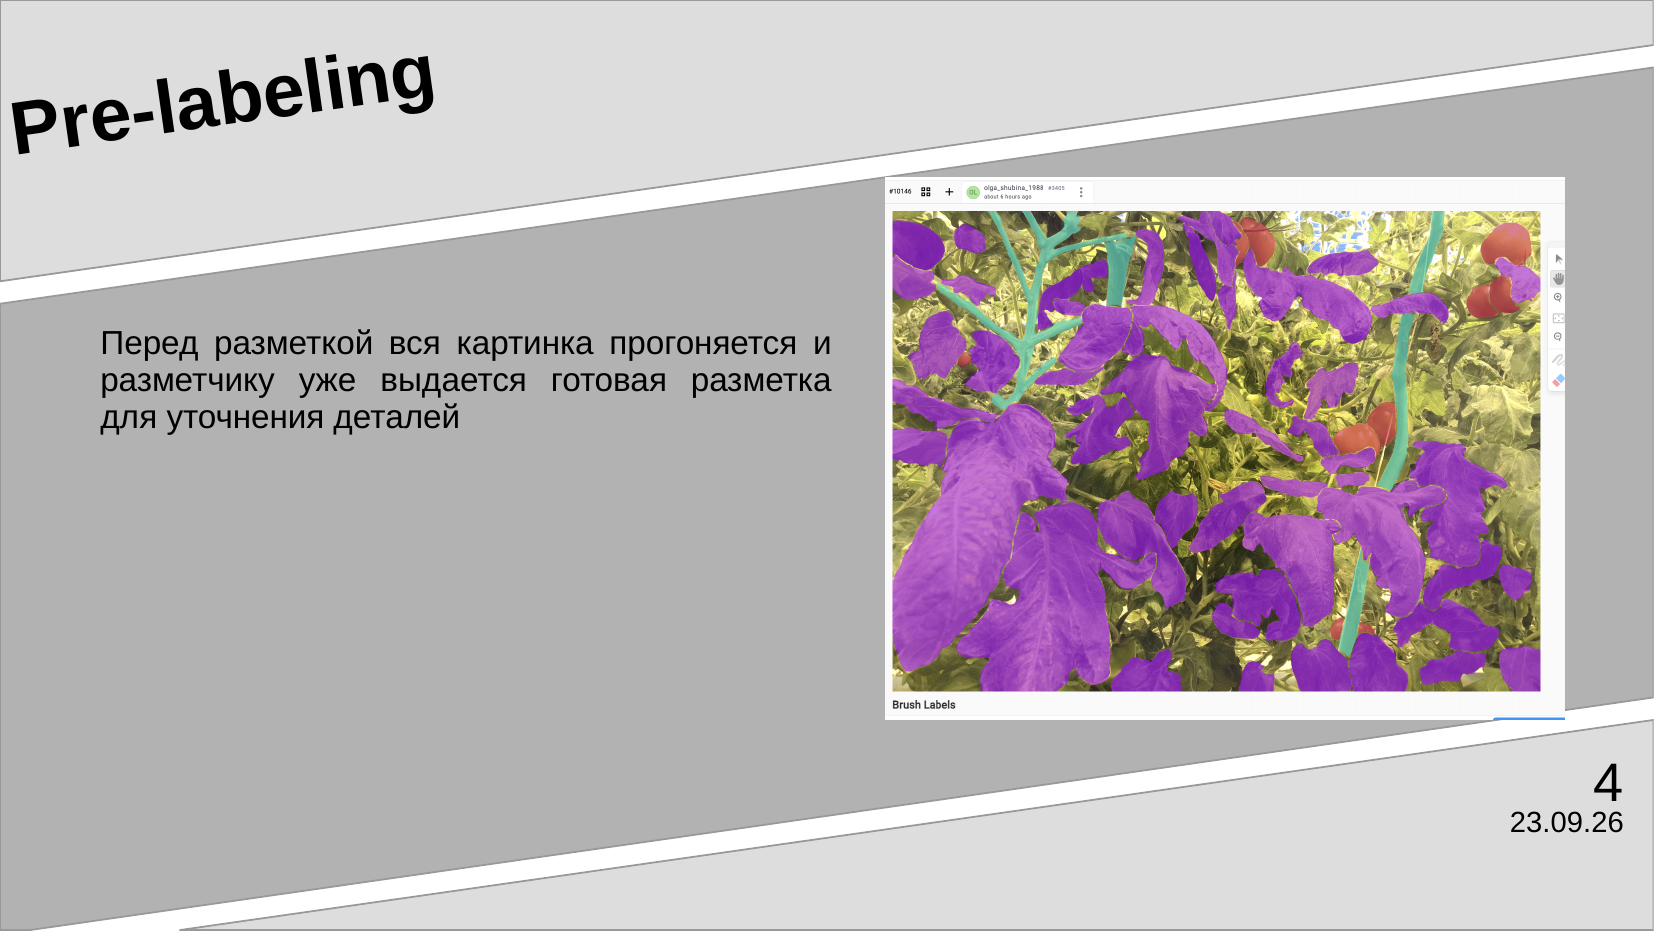

# Pre-labeling
Перед разметкой вся картинка прогоняется и разметчику уже выдается готовая разметка для уточнения деталей
4